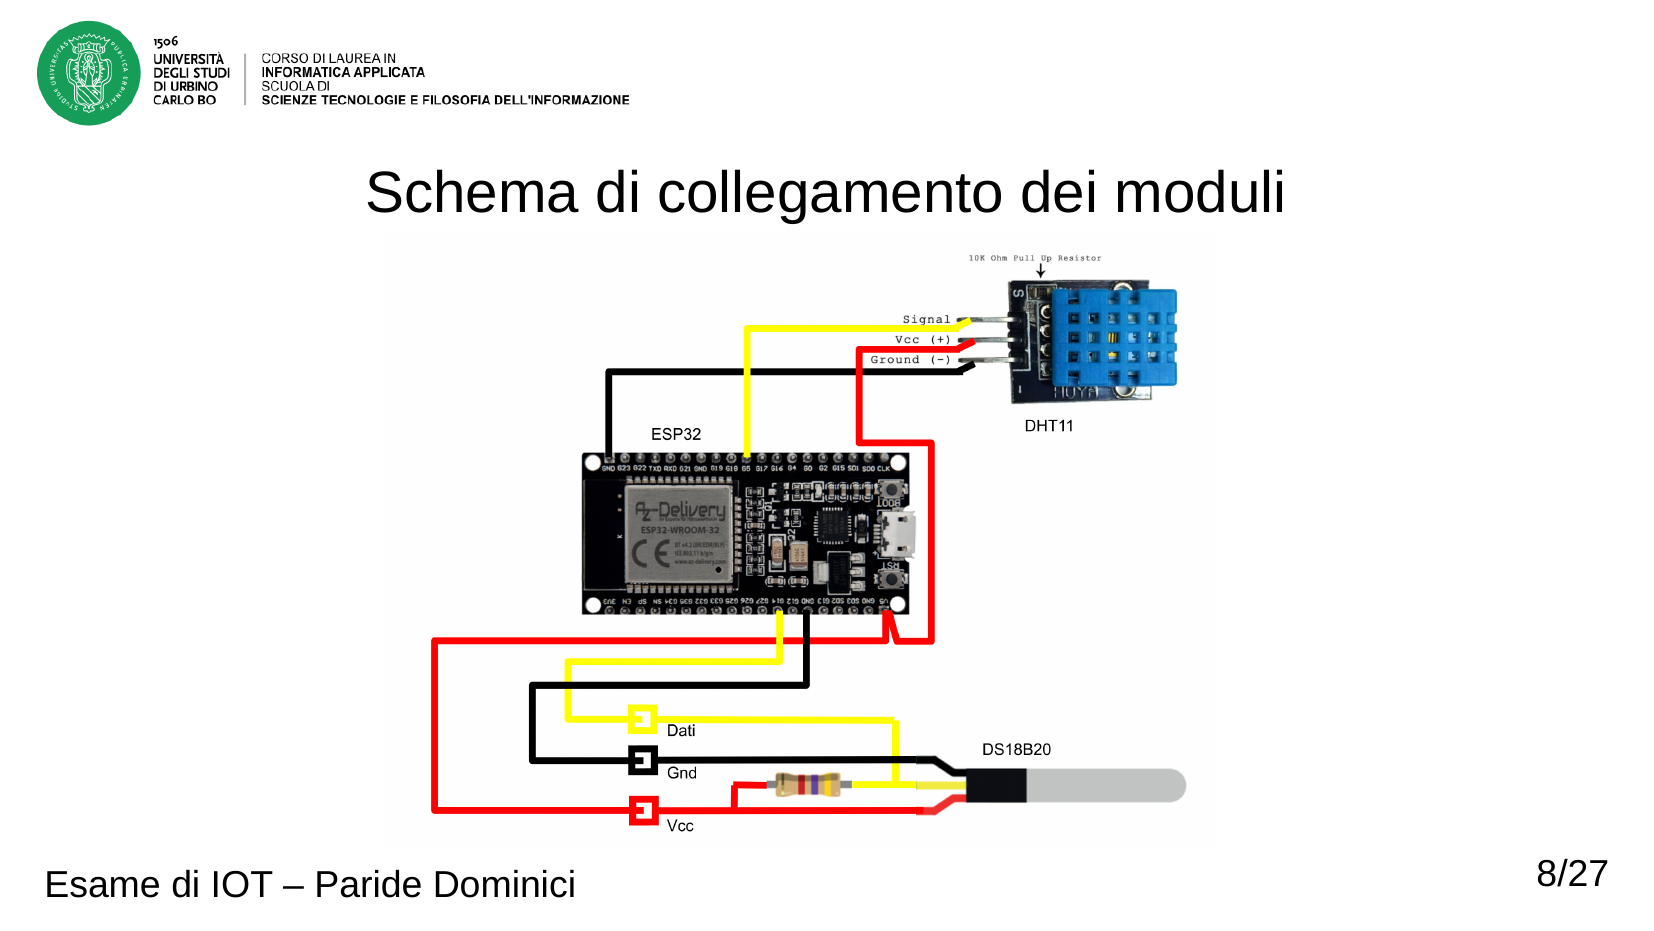

# Schema di collegamento dei moduli
Esame di IOT – Paride Dominici